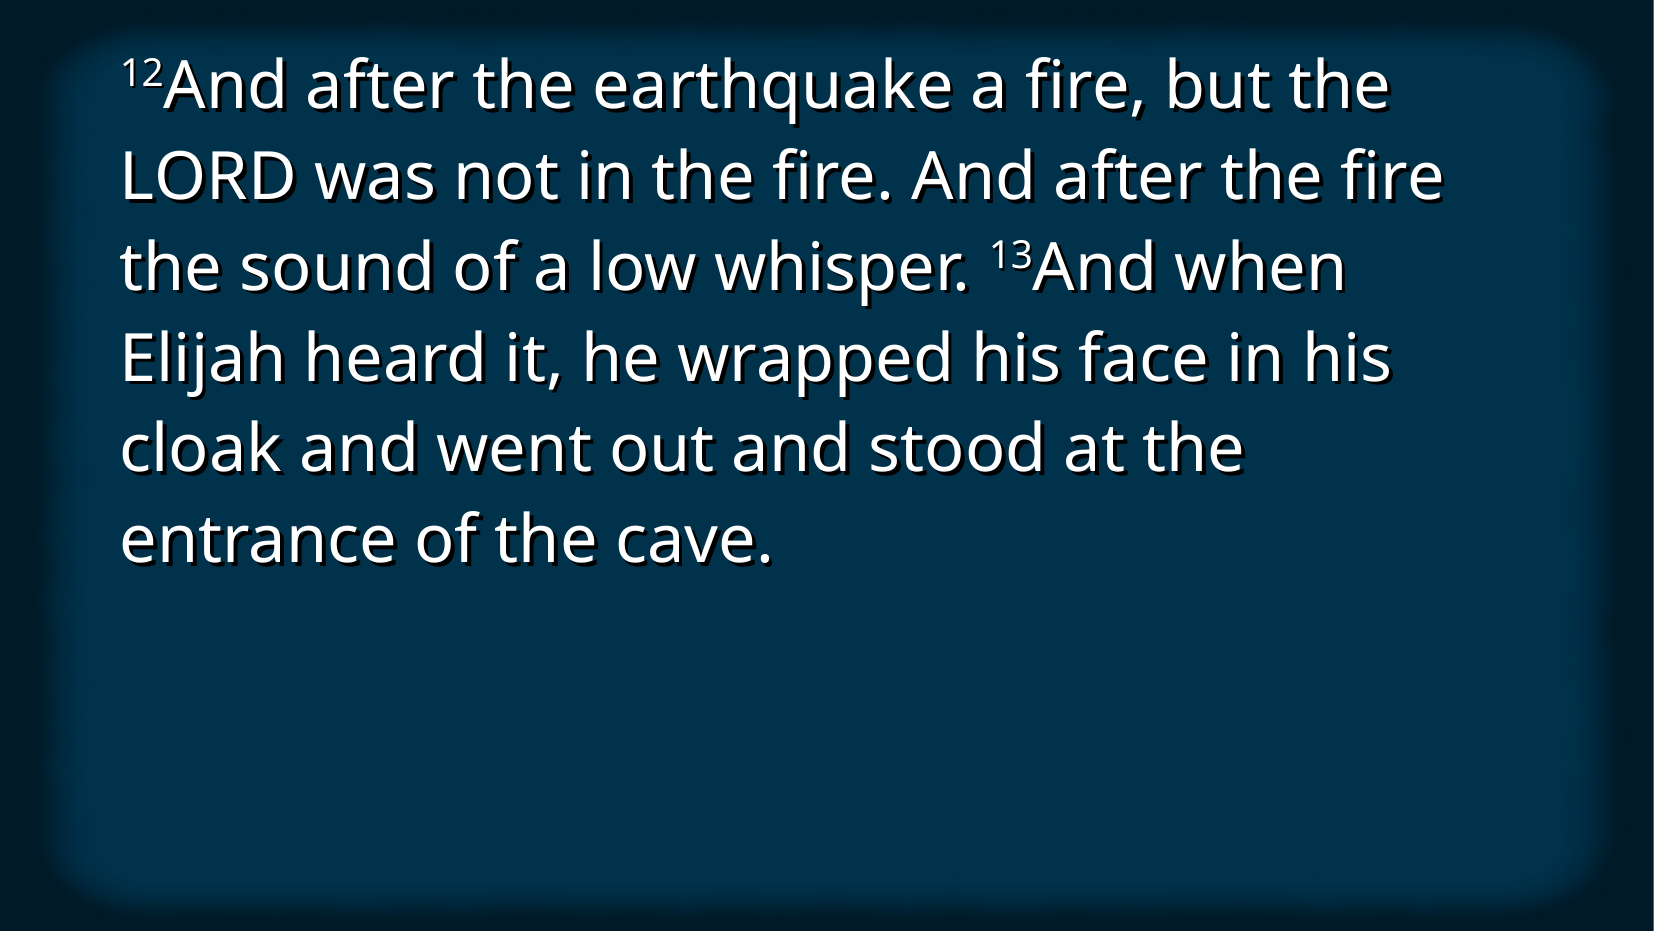

12And after the earthquake a fire, but the LORD was not in the fire. And after the fire the sound of a low whisper. 13And when Elijah heard it, he wrapped his face in his cloak and went out and stood at the entrance of the cave.